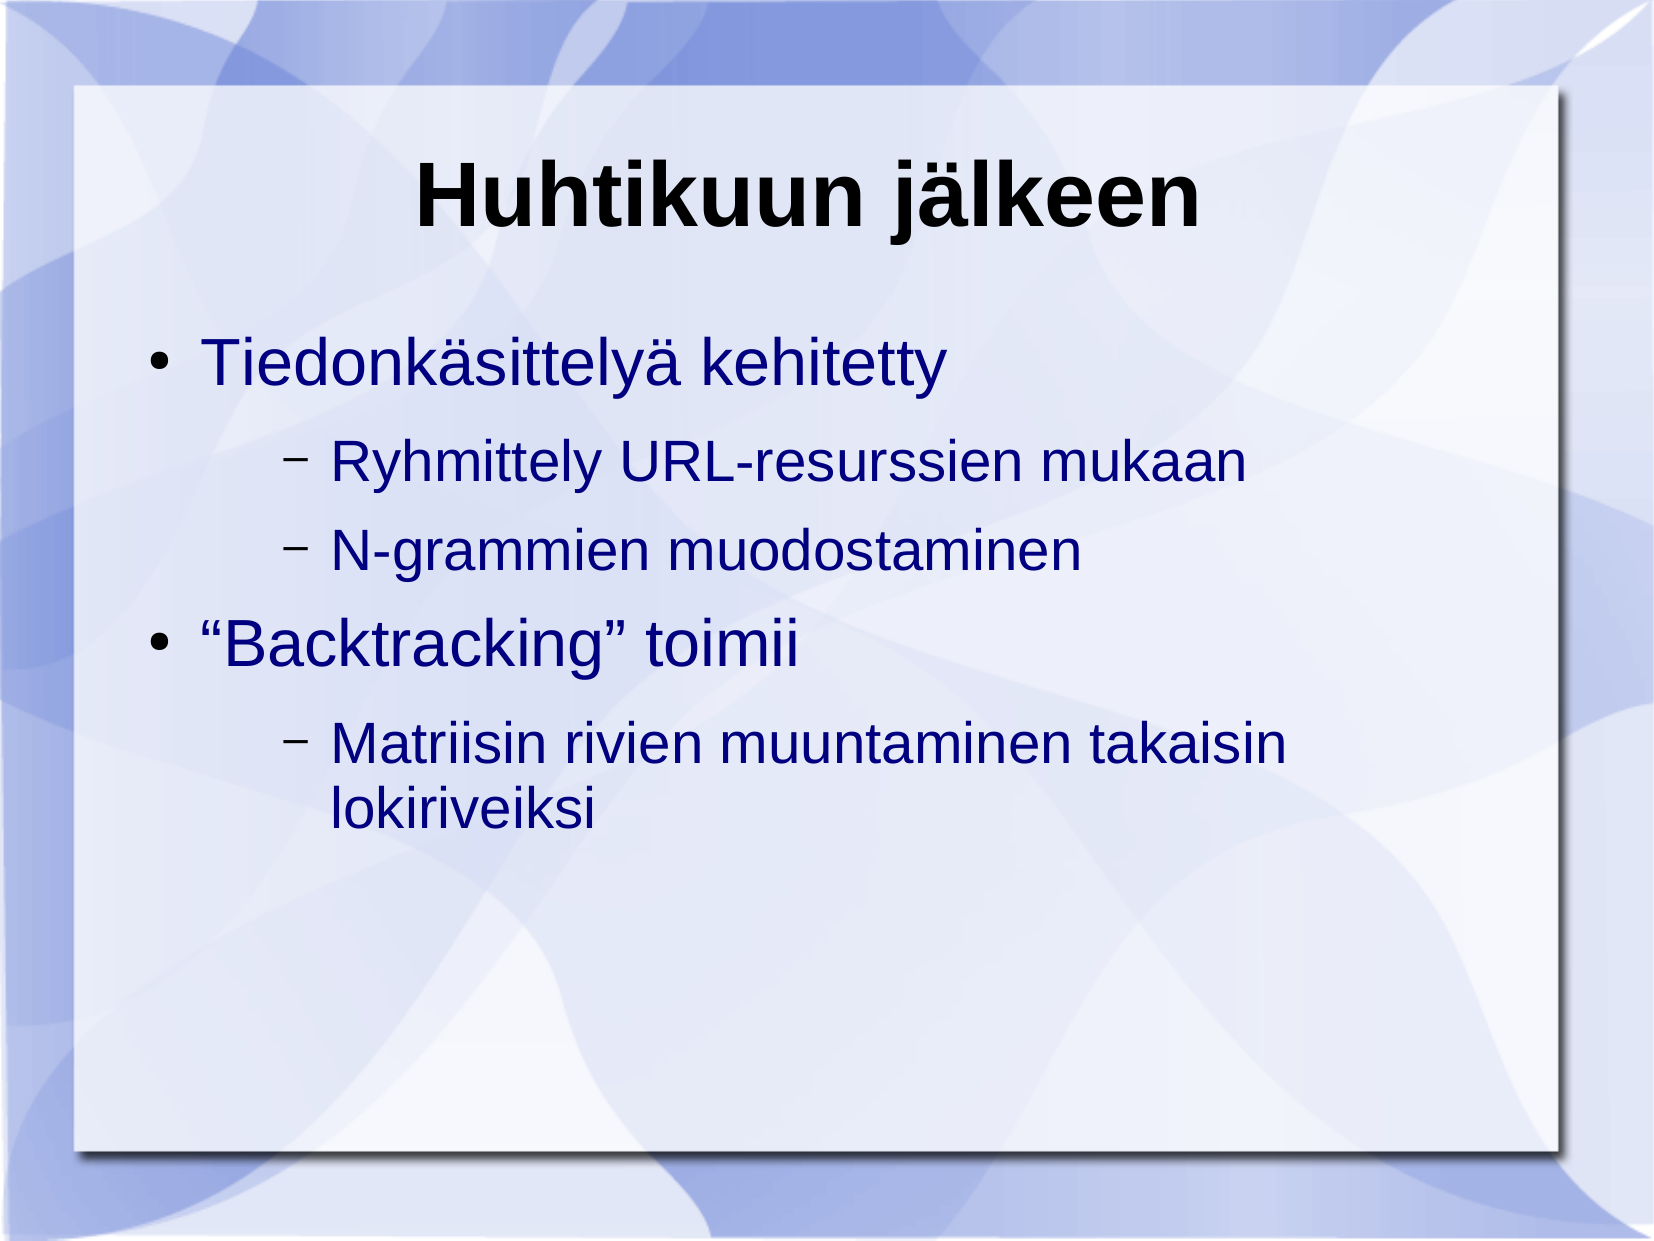

# Huhtikuun jälkeen
Tiedonkäsittelyä kehitetty
Ryhmittely URL-resurssien mukaan
N-grammien muodostaminen
“Backtracking” toimii
Matriisin rivien muuntaminen takaisin lokiriveiksi